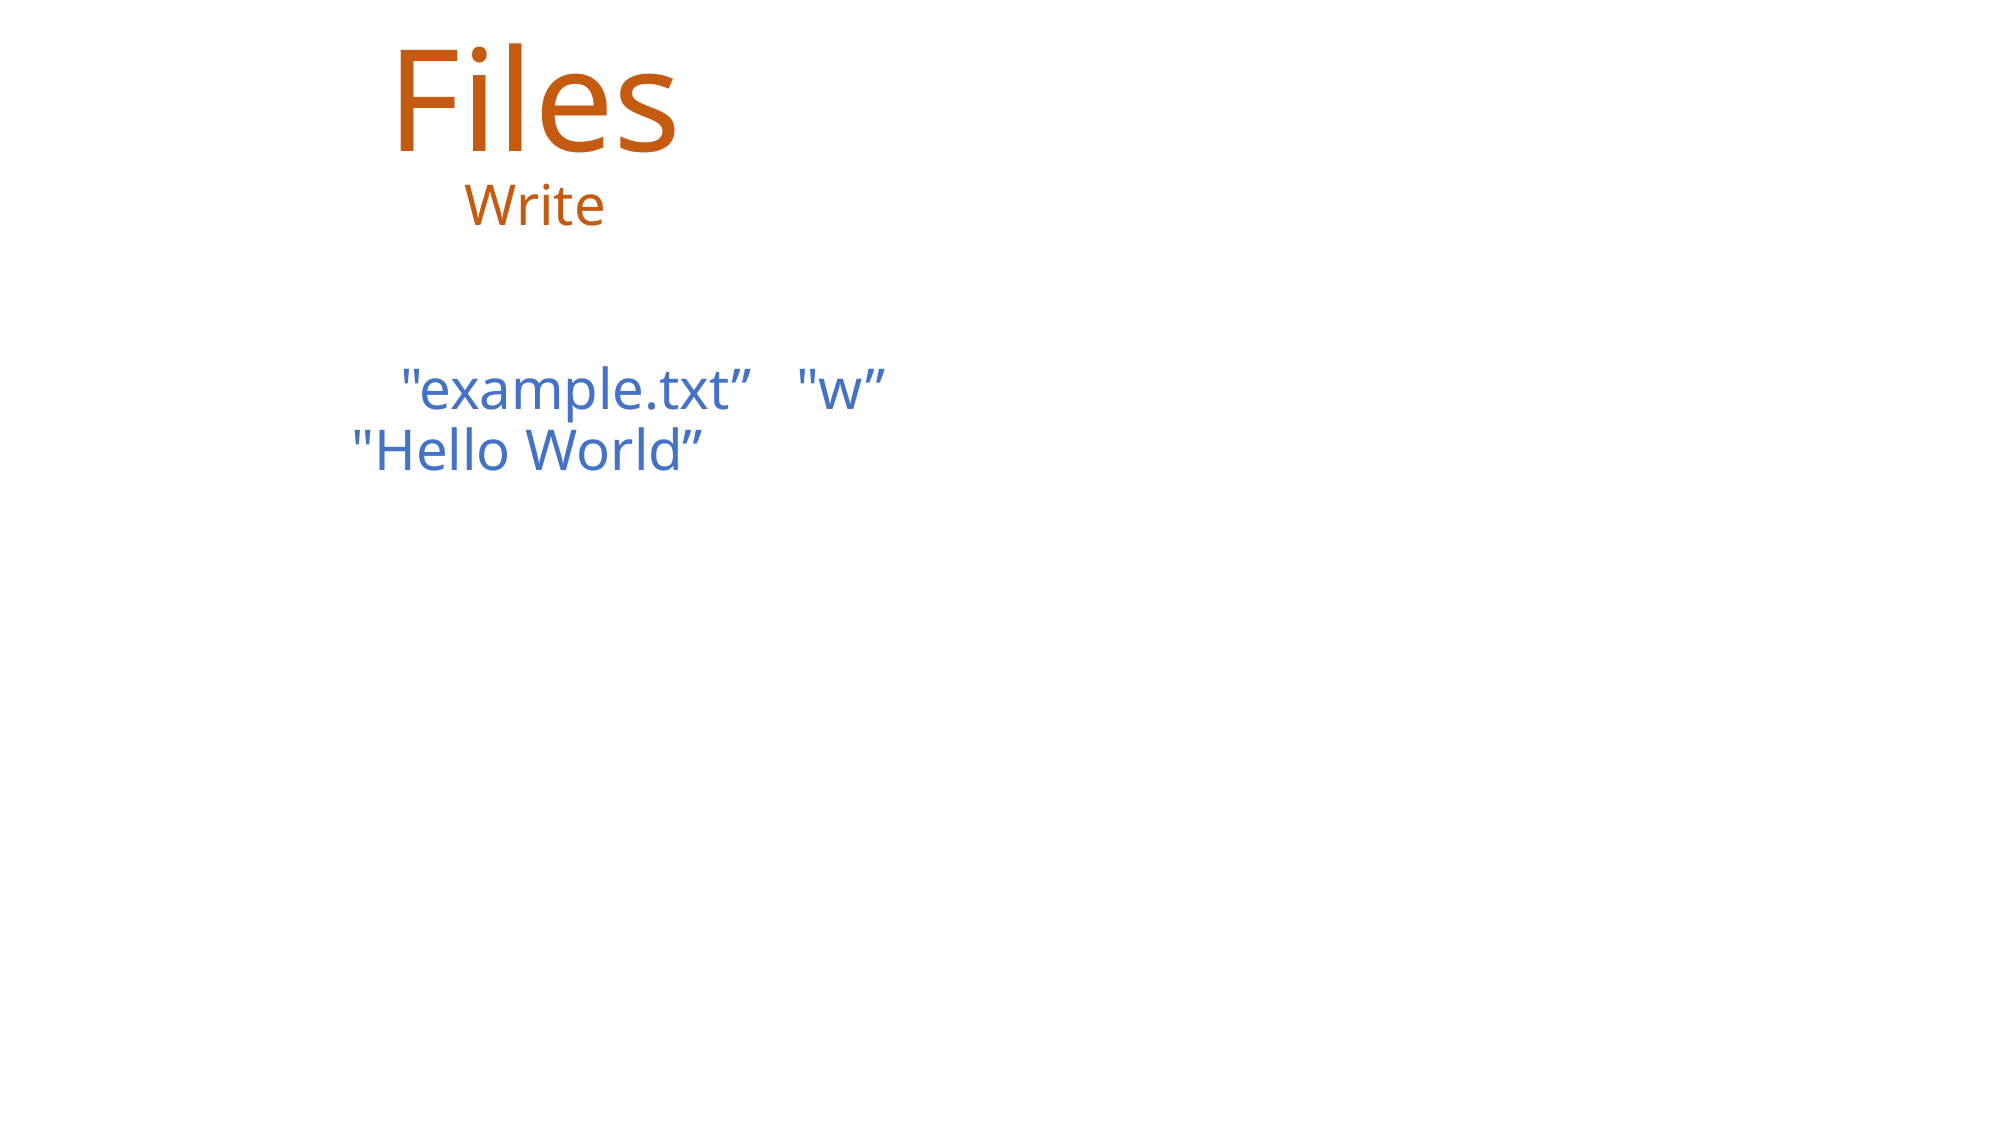

# Files
Write
f = open( "example.txt” , "w” )
f.write( "Hello World” )
f.close()